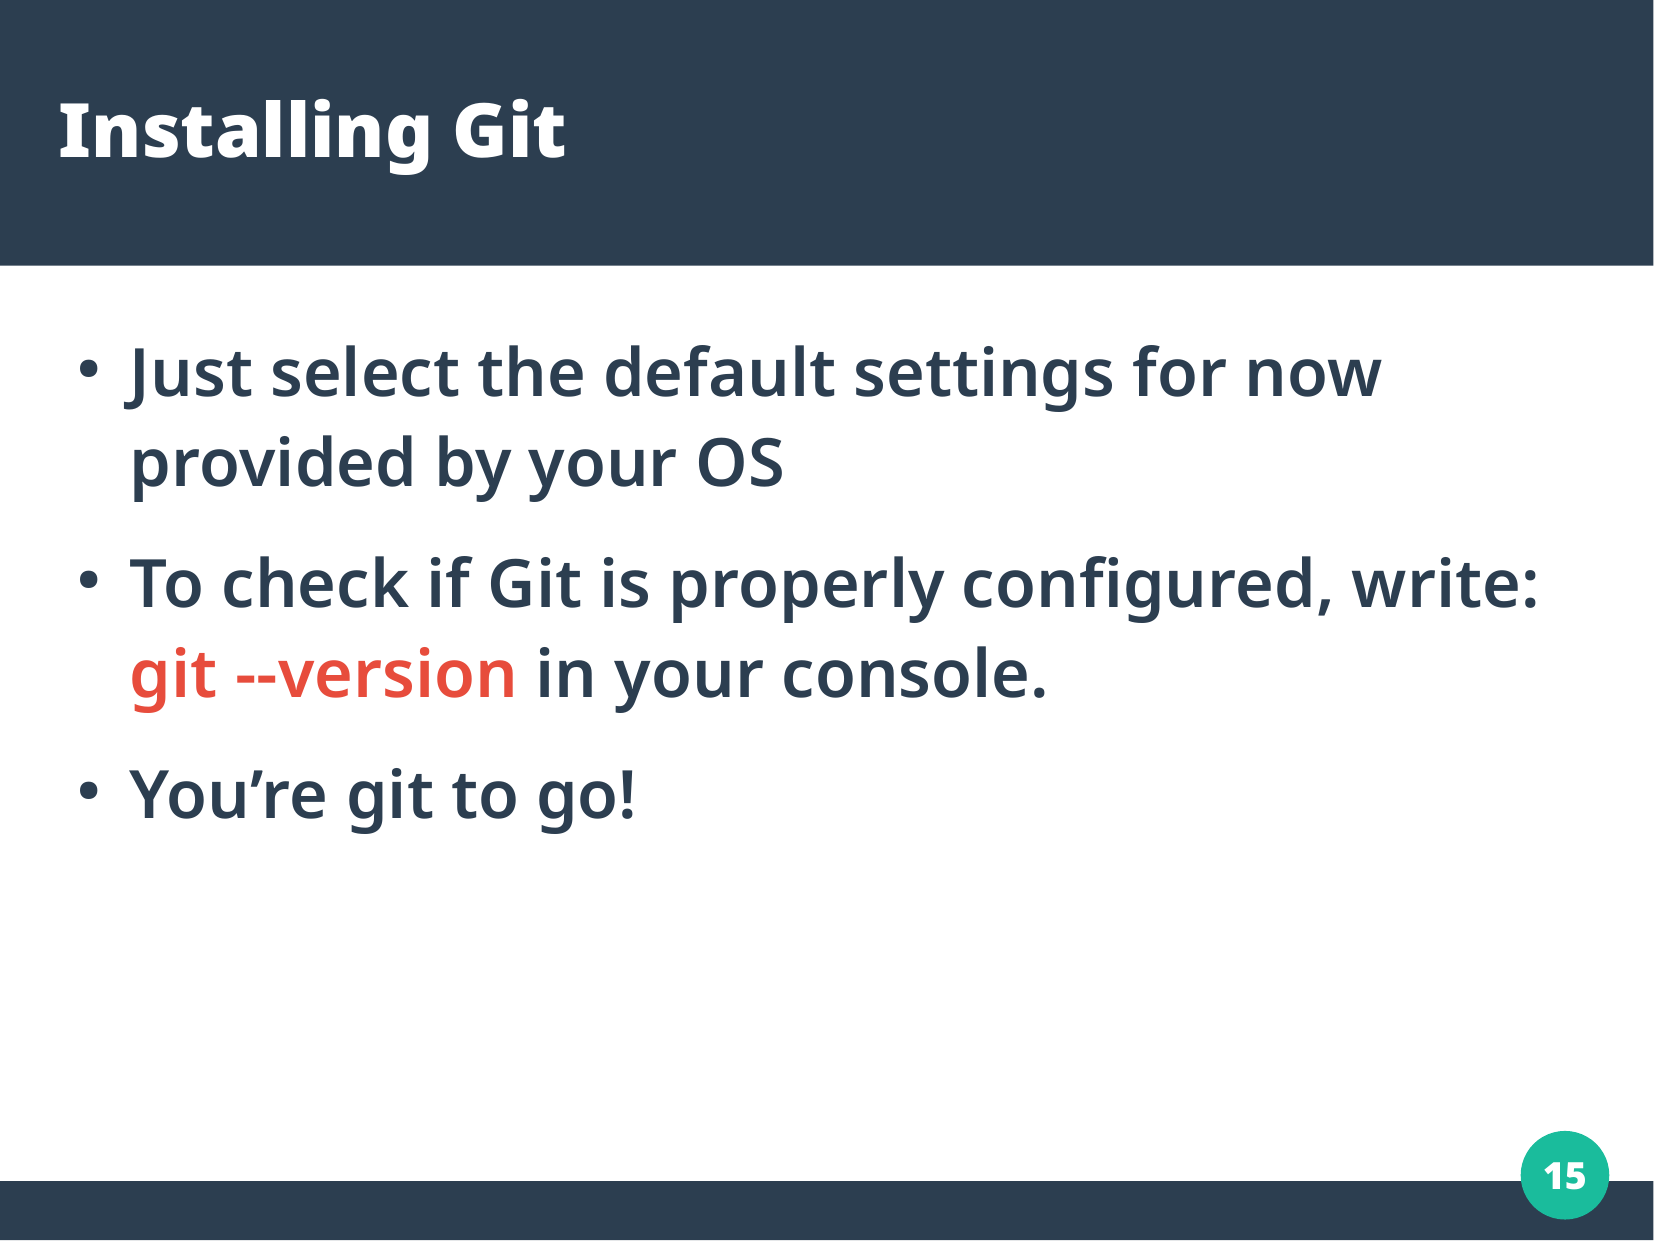

# Installing Git
Just select the default settings for now provided by your OS
To check if Git is properly configured, write: git --version in your console.
You’re git to go!
15